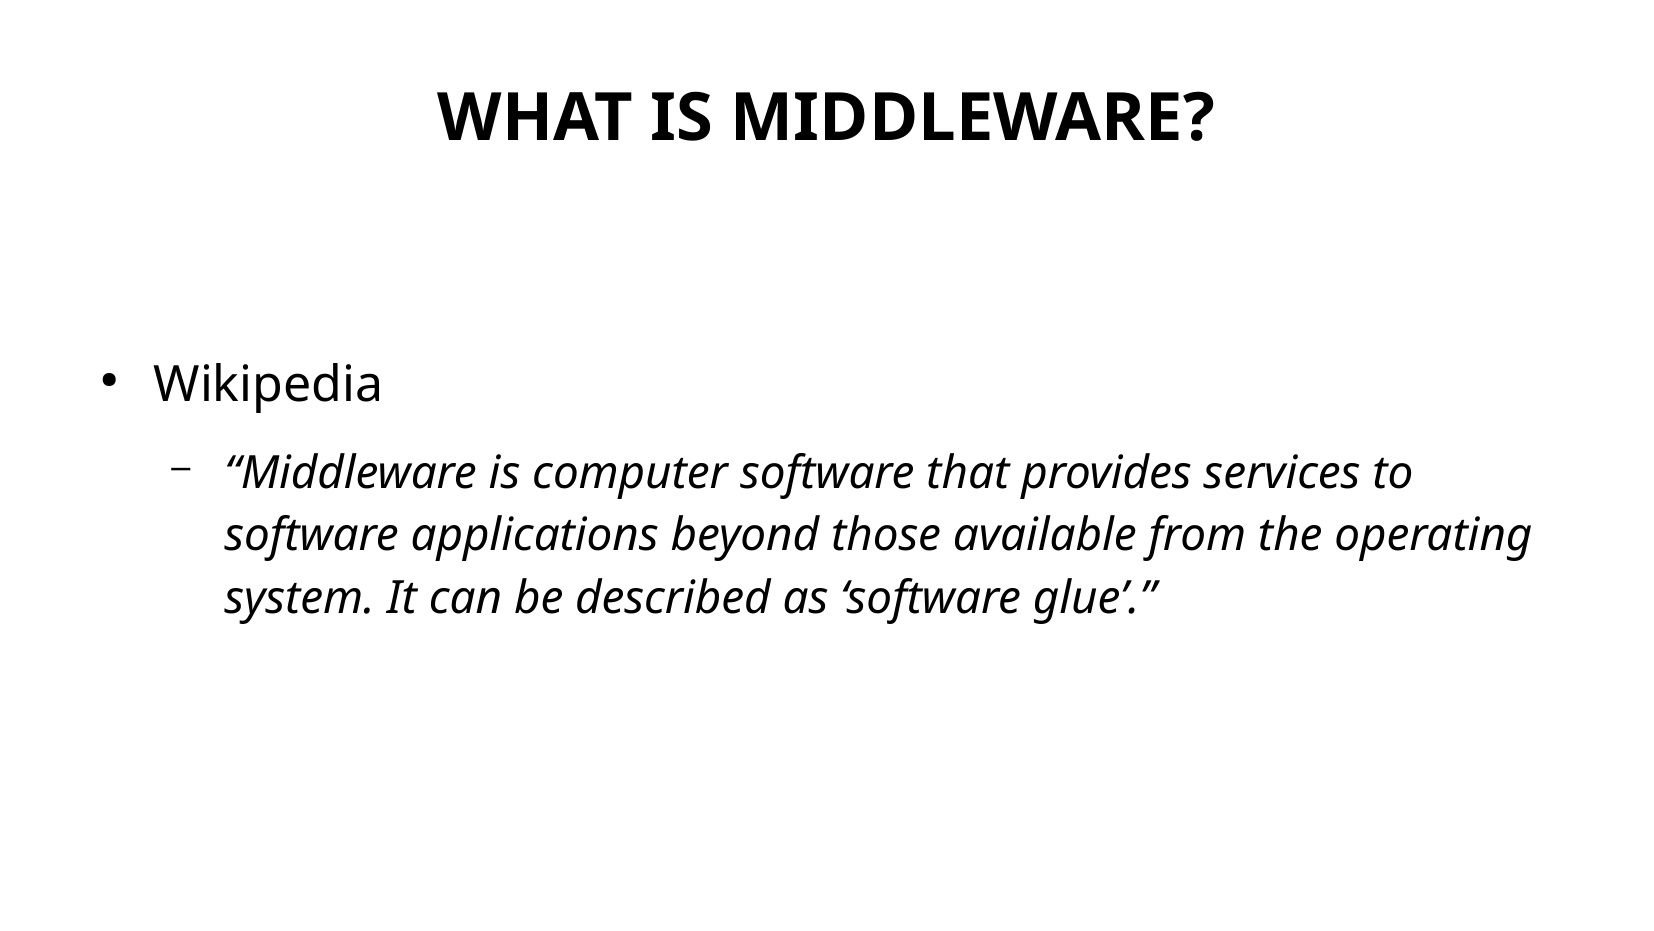

# WHAT IS MIDDLEWARE?
Wikipedia
“Middleware is computer software that provides services to software applications beyond those available from the operating system. It can be described as ‘software glue’.”